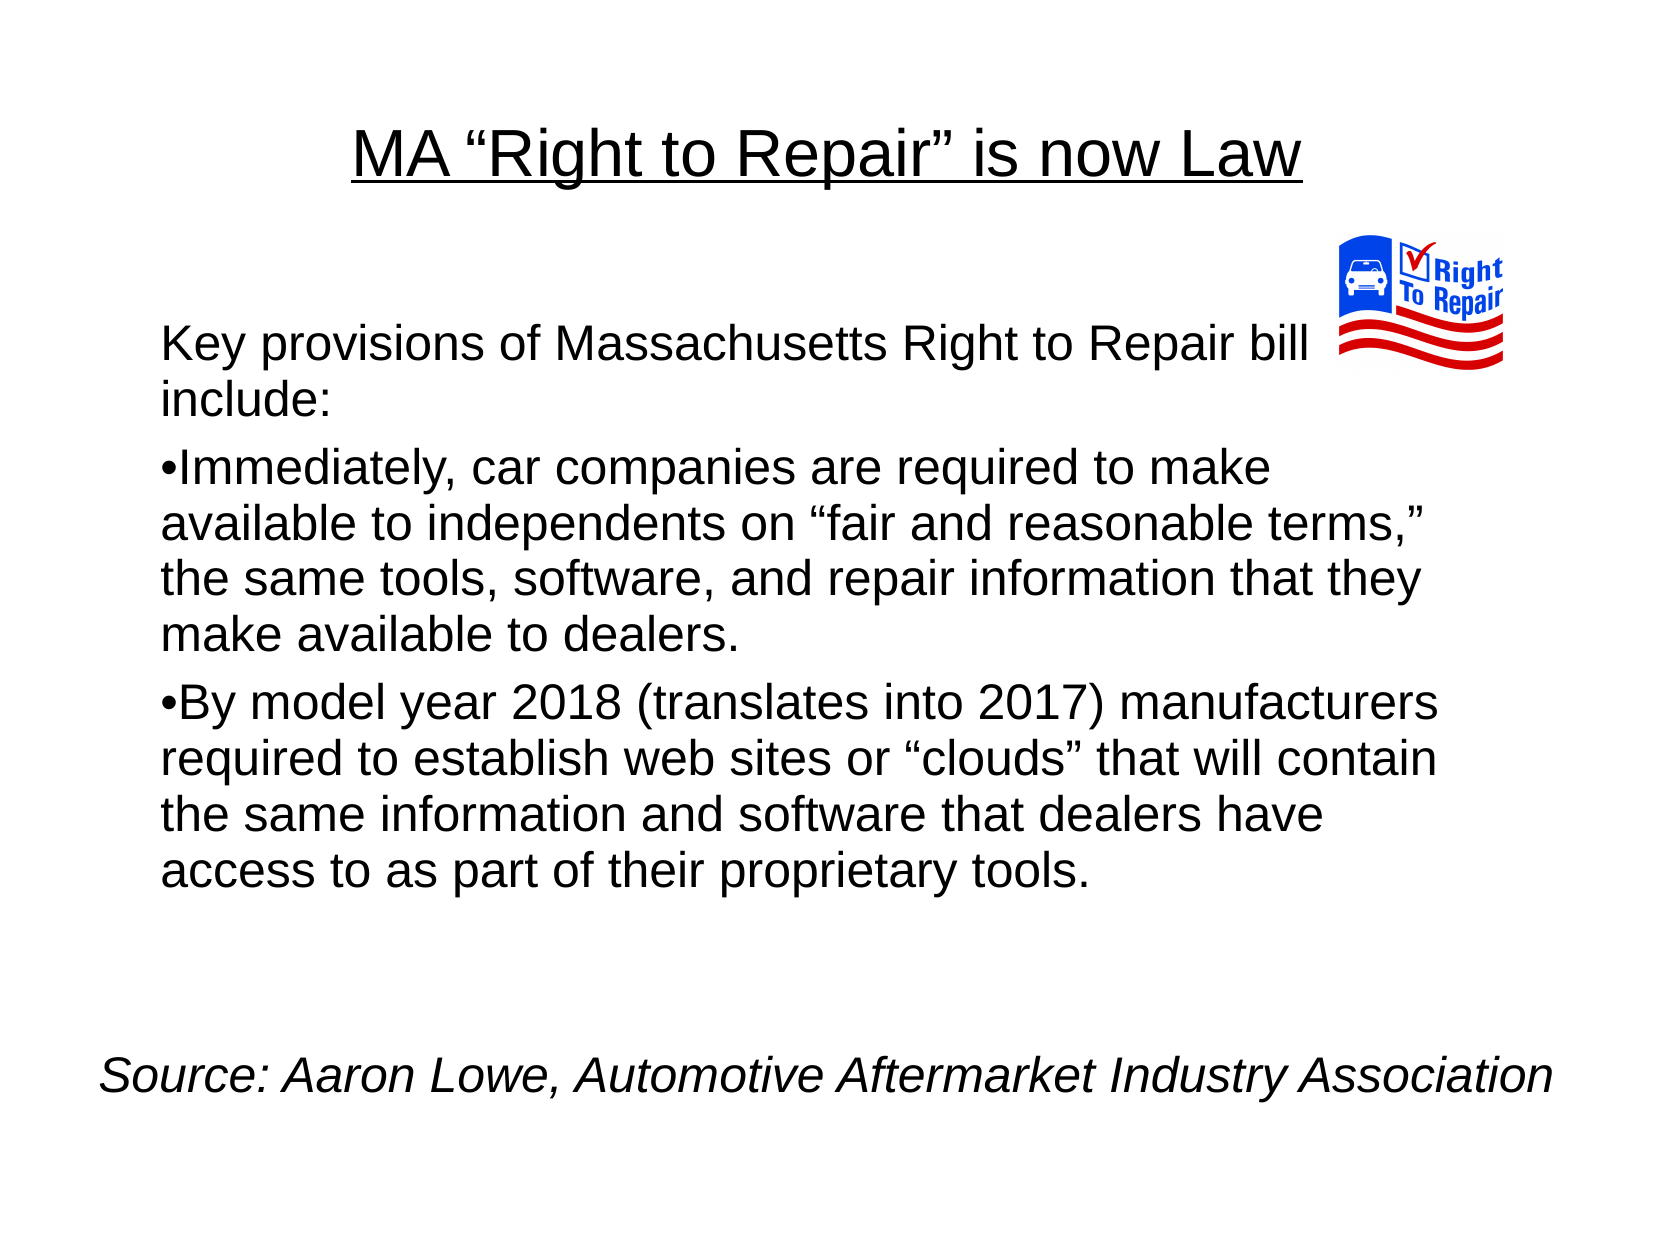

# MA “Right to Repair” is now Law
Key provisions of Massachusetts Right to Repair bill law include:
Immediately, car companies are required to make available to independents on “fair and reasonable terms,” the same tools, software, and repair information that they make available to dealers.
By model year 2018 (translates into 2017) manufacturers required to establish web sites or “clouds” that will contain the same information and software that dealers have access to as part of their proprietary tools.
Source: Aaron Lowe, Automotive Aftermarket Industry Association